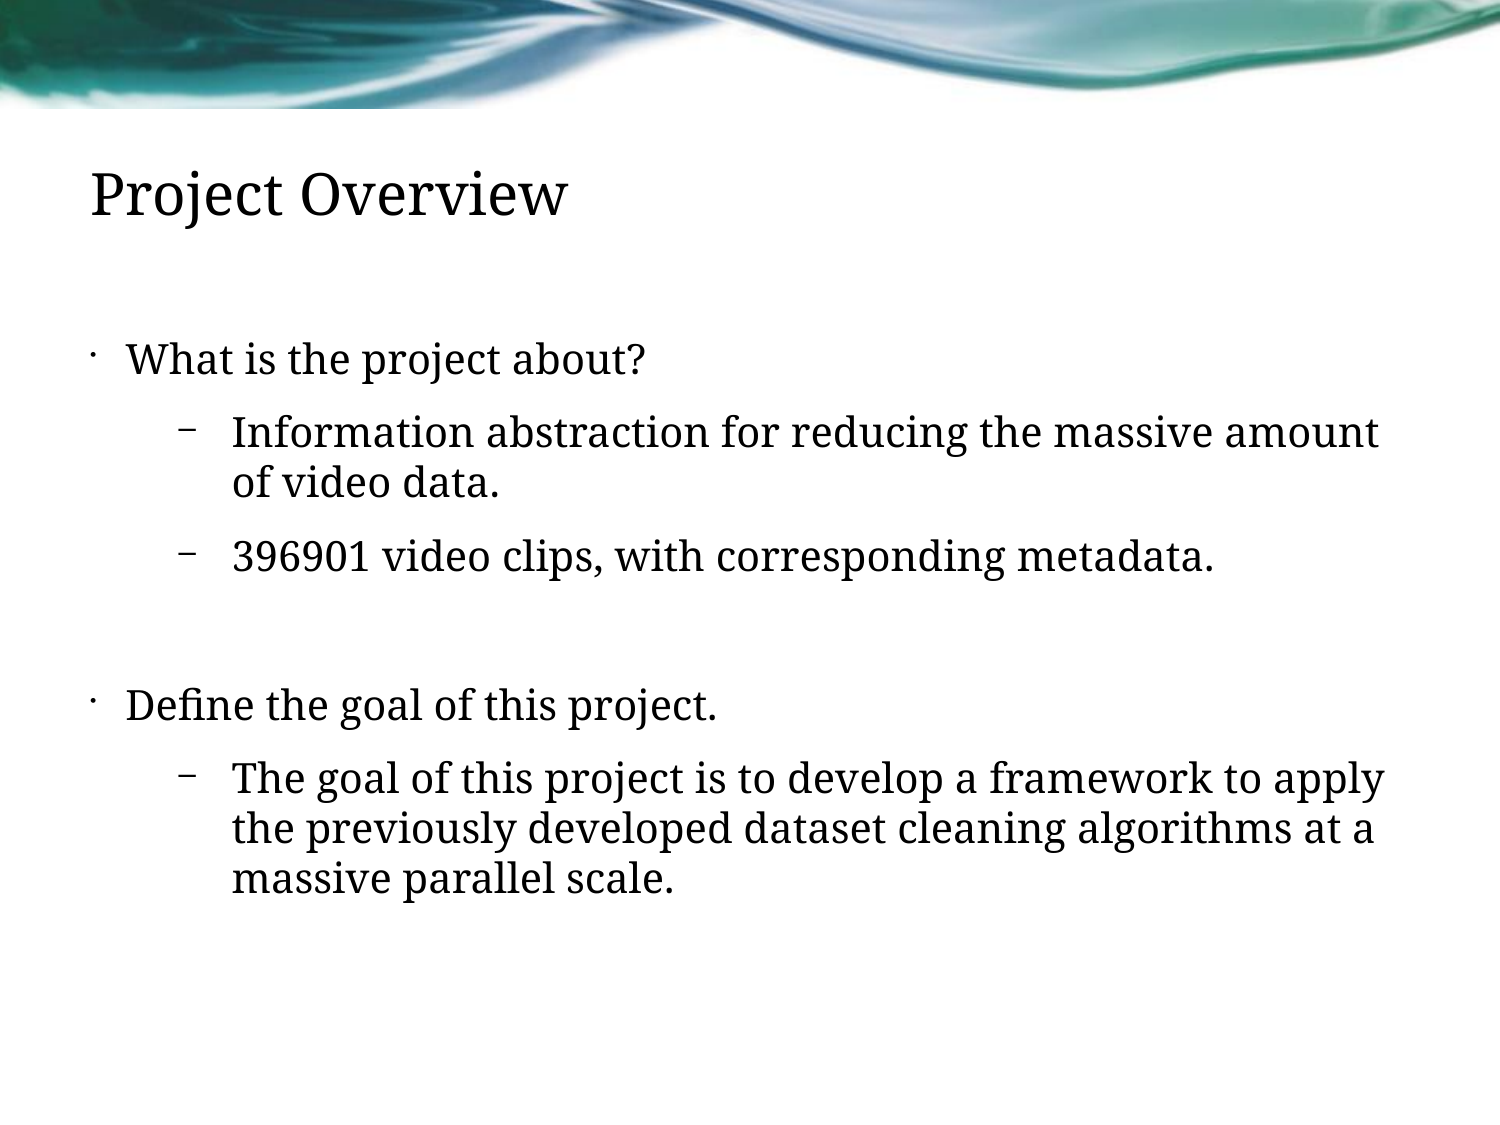

# Project Overview
What is the project about?
Information abstraction for reducing the massive amount of video data.
396901 video clips, with corresponding metadata.
Define the goal of this project.
The goal of this project is to develop a framework to apply the previously developed dataset cleaning algorithms at a massive parallel scale.